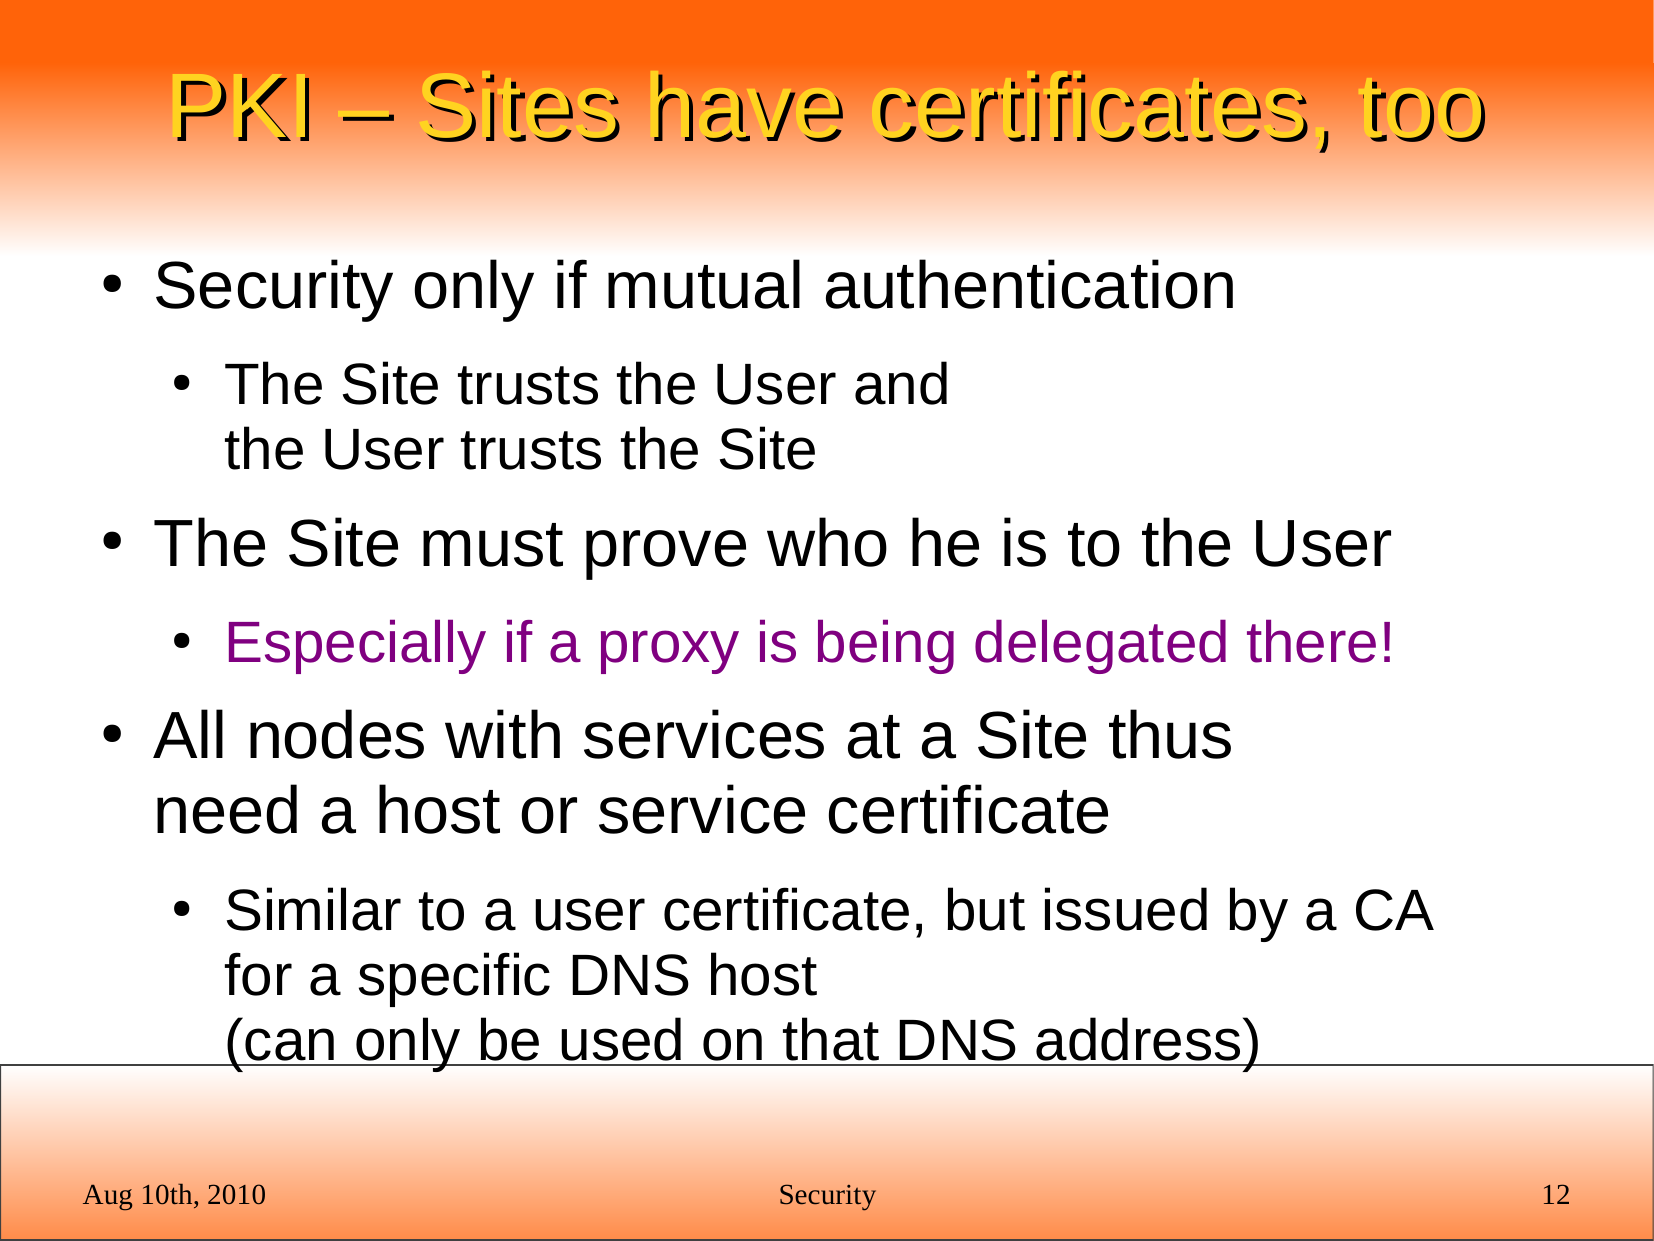

# PKI – Sites have certificates, too
Security only if mutual authentication
The Site trusts the User and
the User trusts the Site
The Site must prove who he is to the User
Especially if a proxy is being delegated there!
All nodes with services at a Site thus
need a host or service certificate
Similar to a user certificate, but issued by a CA
for a specific DNS host
(can only be used on that DNS address)
Aug 10th, 2010
Security
12